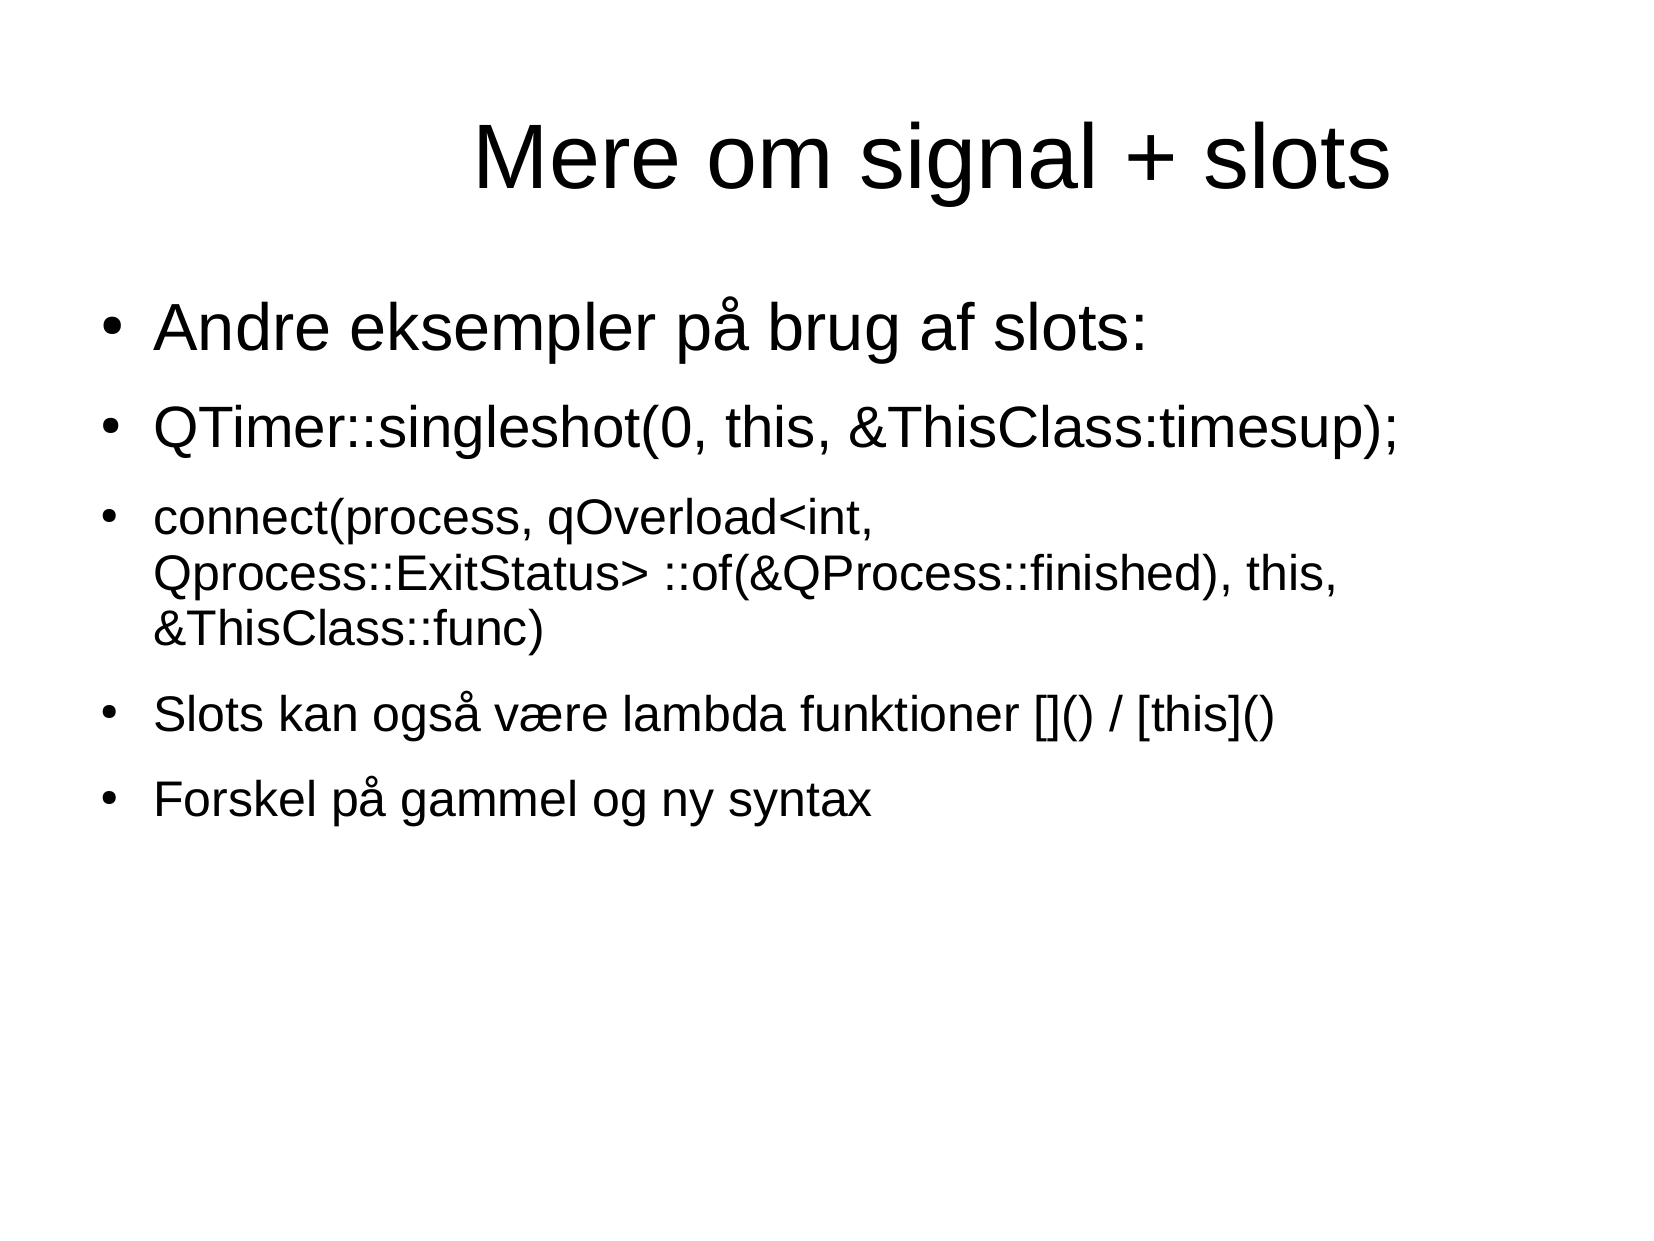

# Mere om signal + slots
Andre eksempler på brug af slots:
QTimer::singleshot(0, this, &ThisClass:timesup);
connect(process, qOverload<int, Qprocess::ExitStatus> ::of(&QProcess::finished), this, &ThisClass::func)
Slots kan også være lambda funktioner []() / [this]()
Forskel på gammel og ny syntax